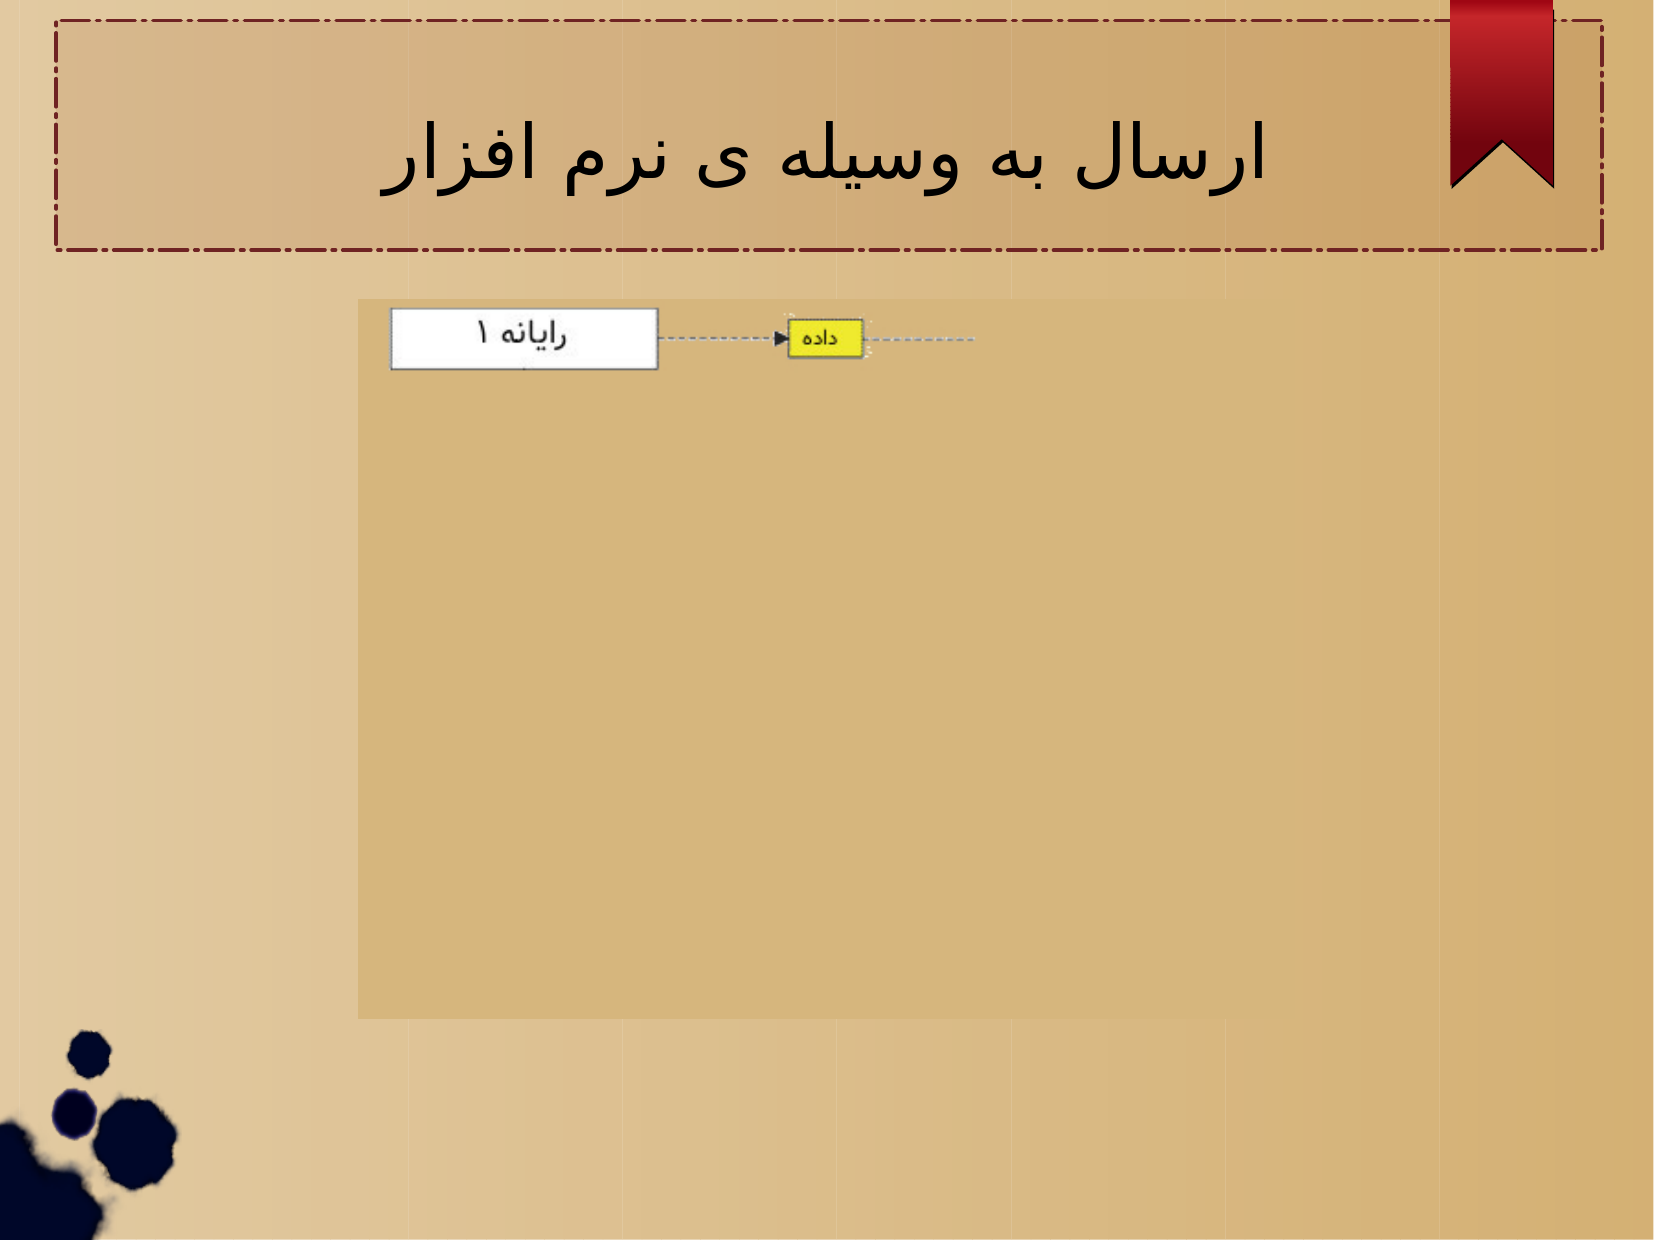

# ارسال به وسیله ی نرم افزار